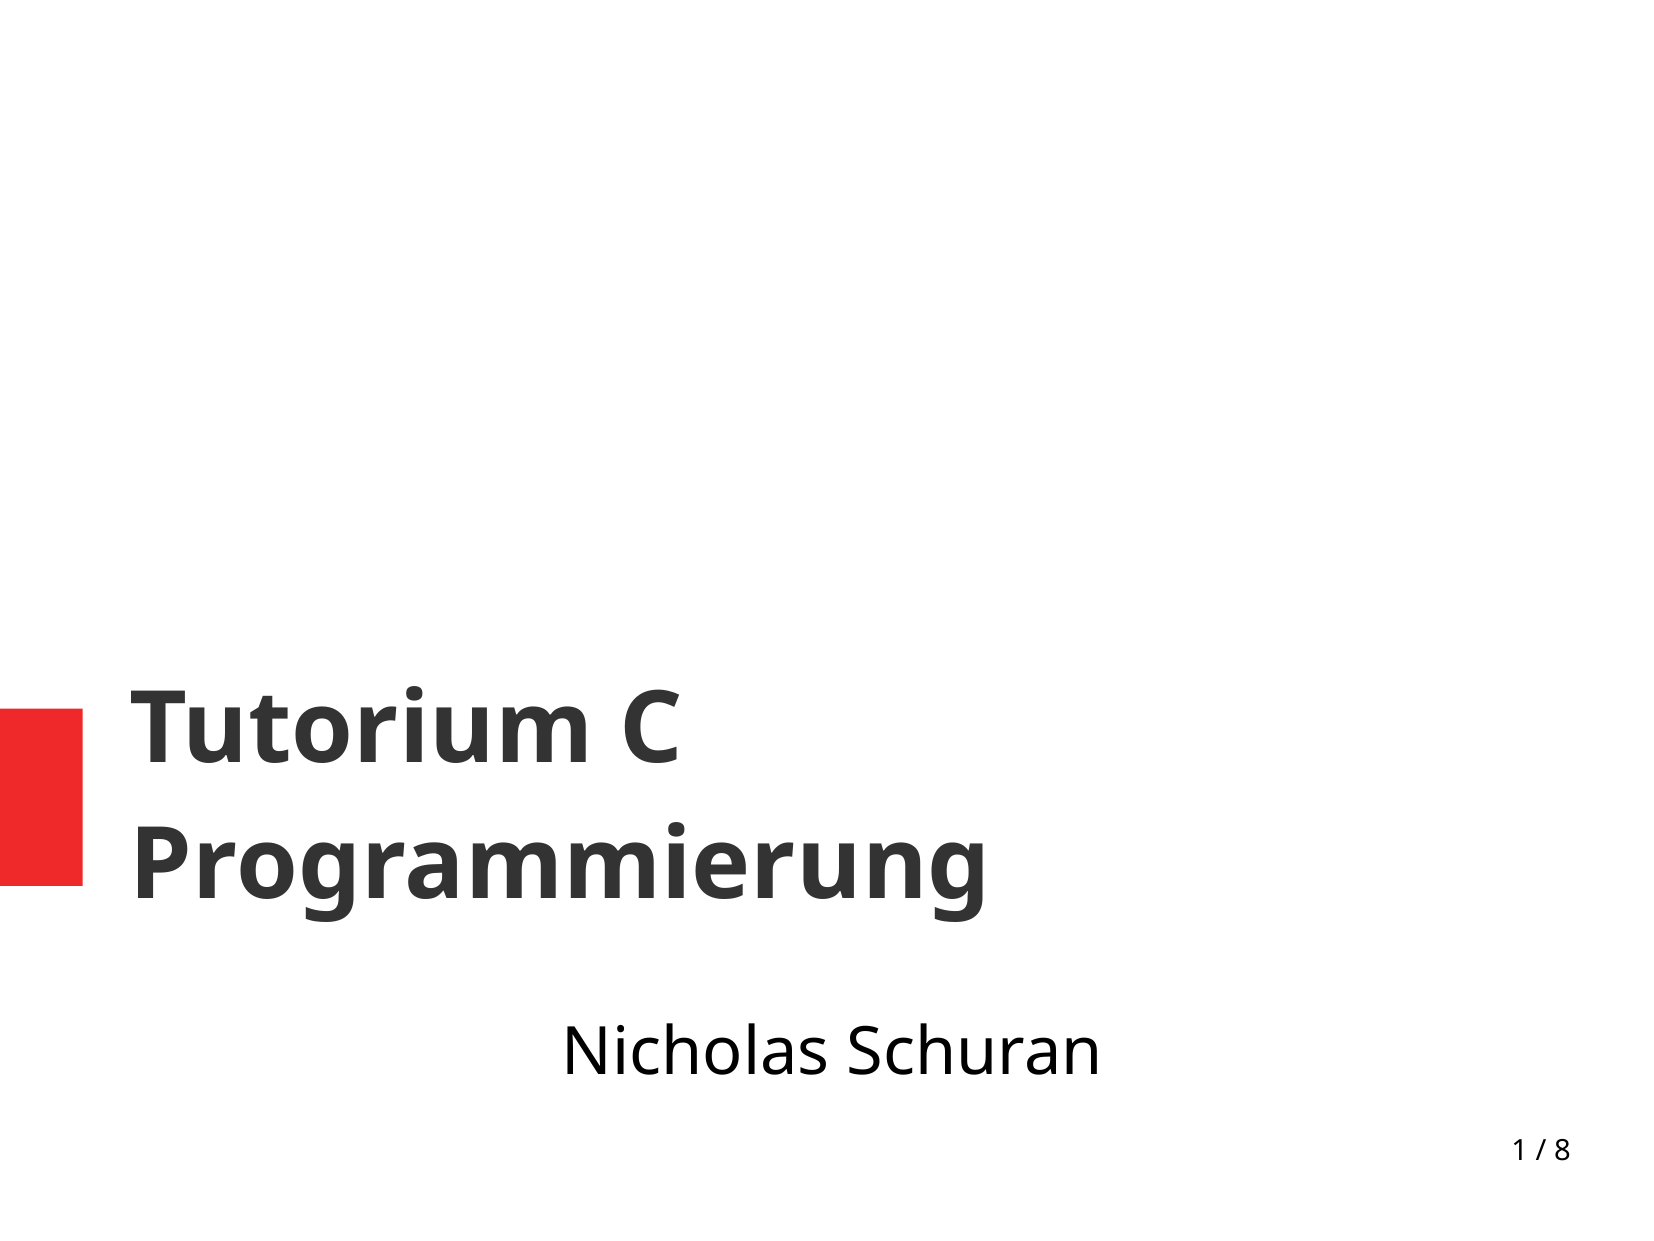

# Tutorium C Programmierung
Nicholas Schuran
1